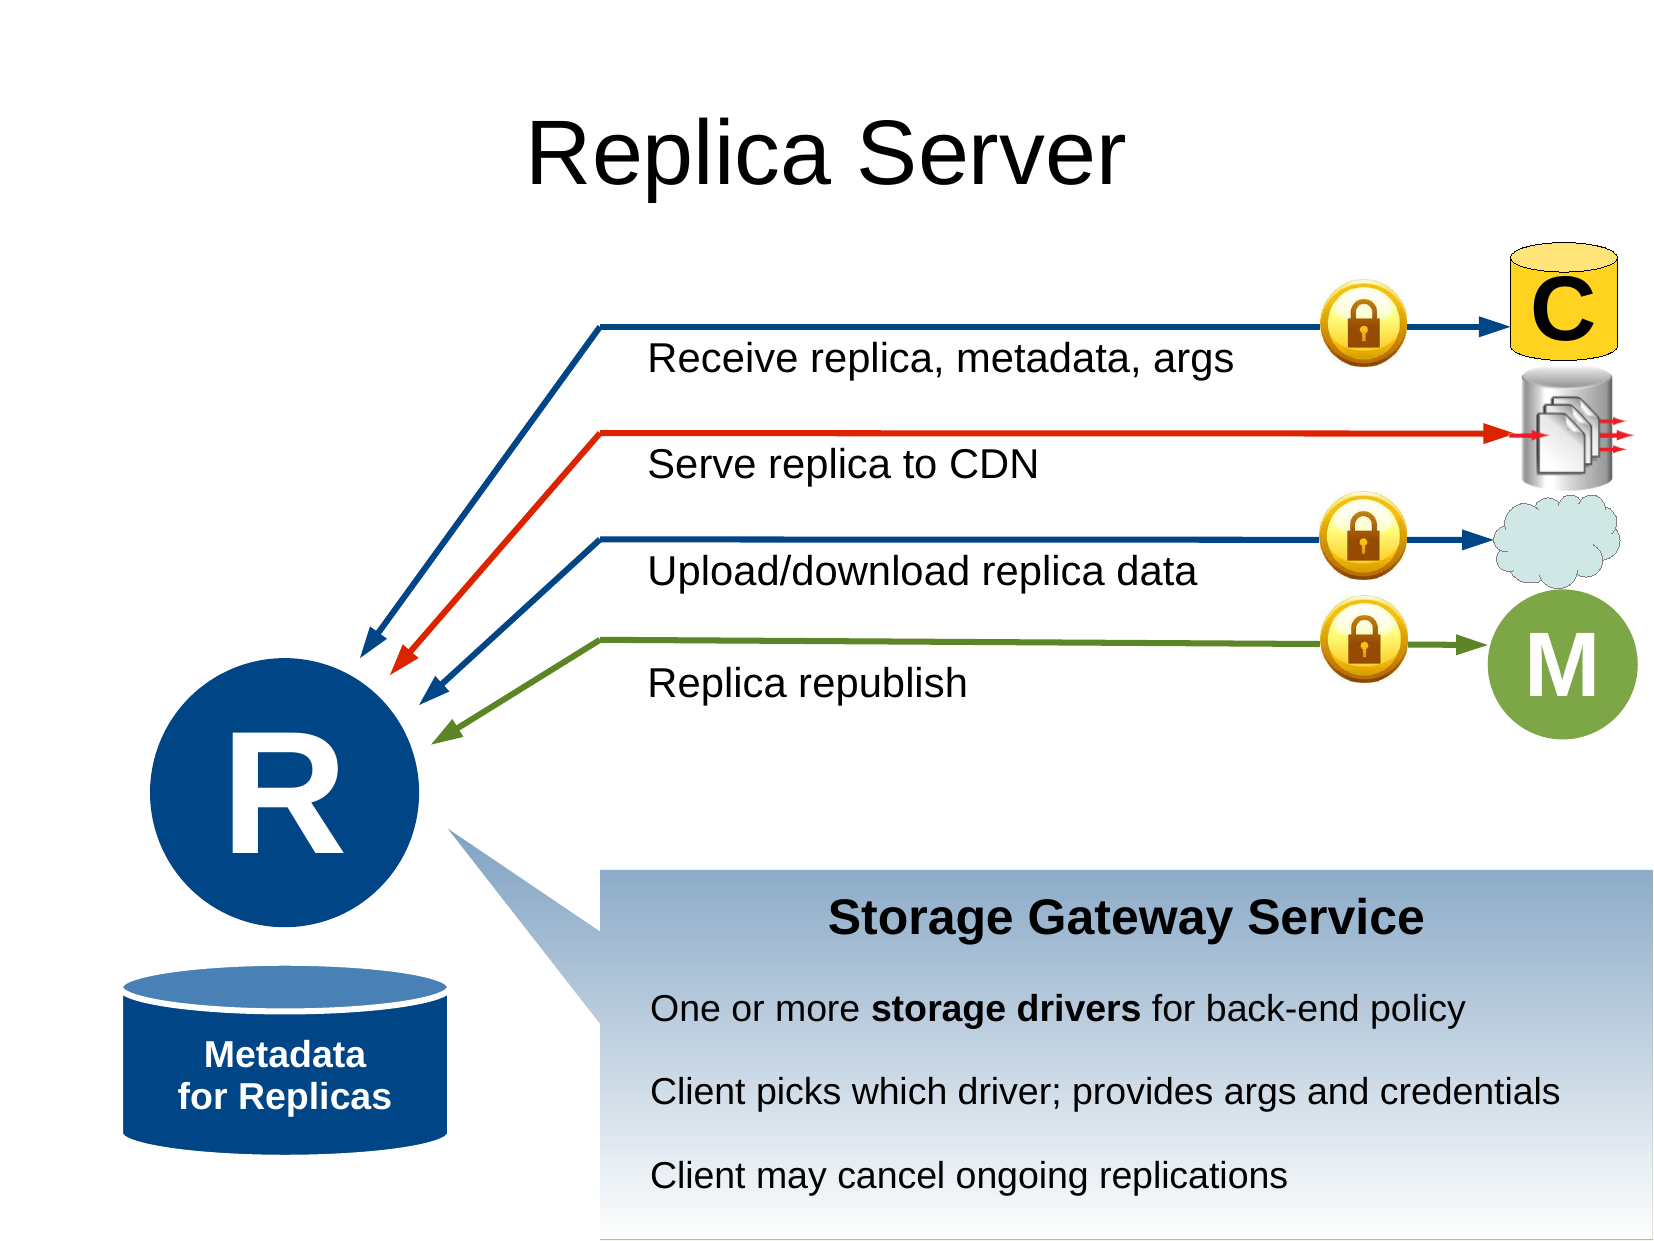

# Replica Server
C
Receive replica, metadata, args
Serve replica to CDN
Upload/download replica data
M
Replica republish
R
Storage Gateway Service
One or more storage drivers for back-end policy
Client picks which driver; provides args and credentials
Client may cancel ongoing replications
Metadata
for Replicas